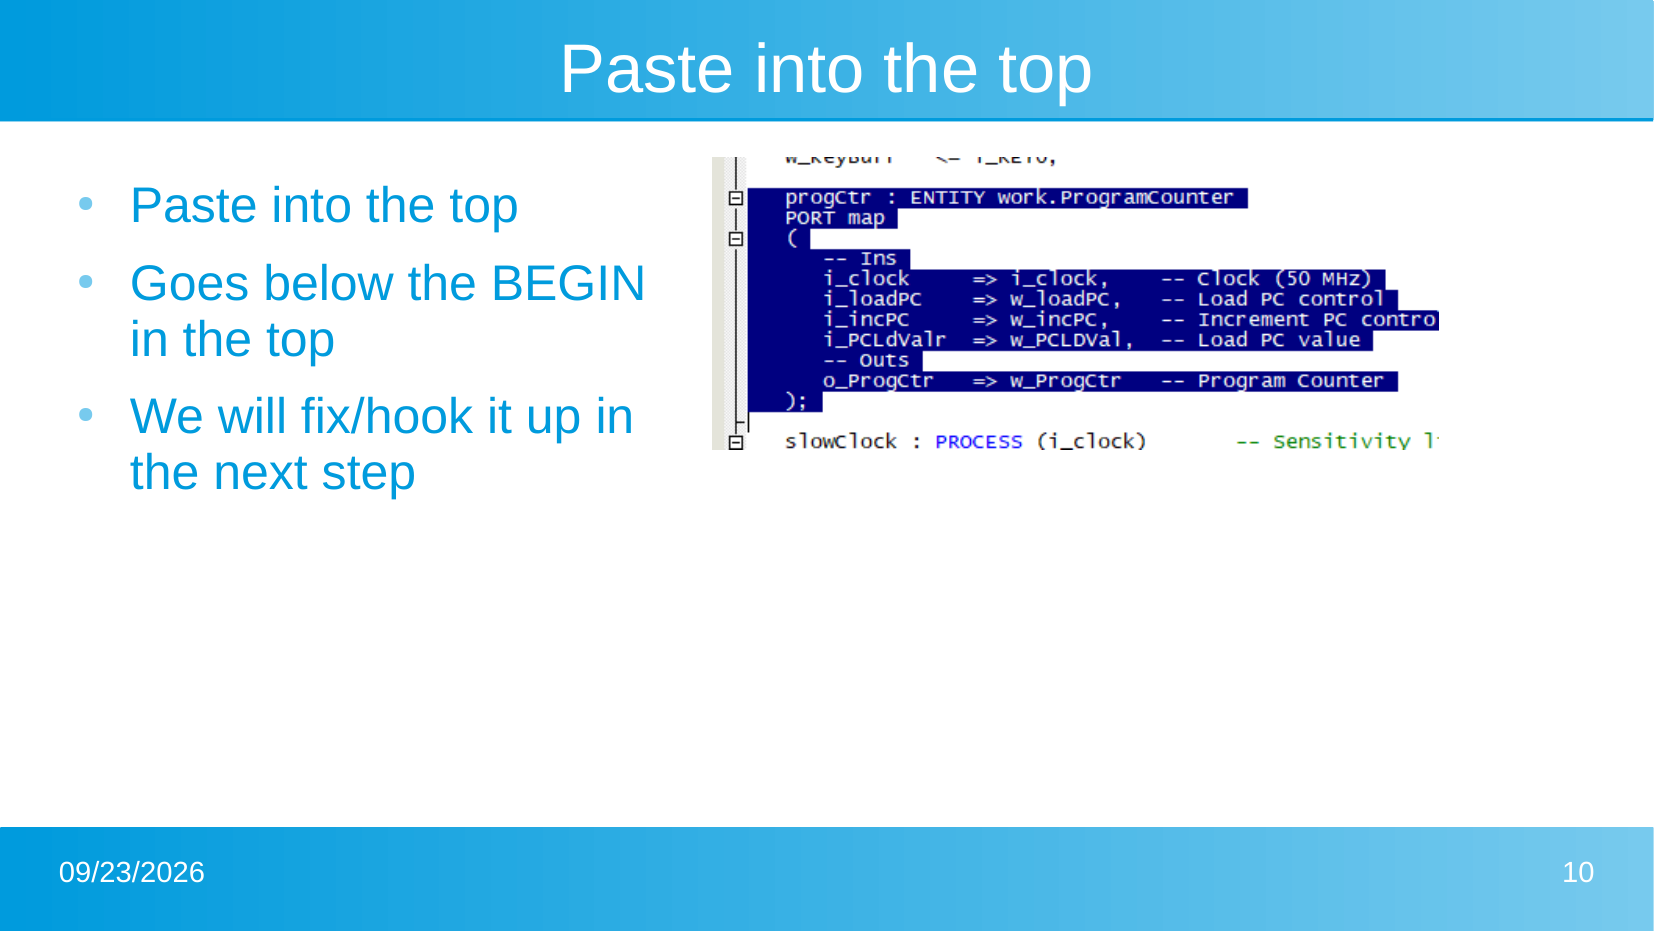

# Paste into the top
Paste into the top
Goes below the BEGIN in the top
We will fix/hook it up in the next step
10